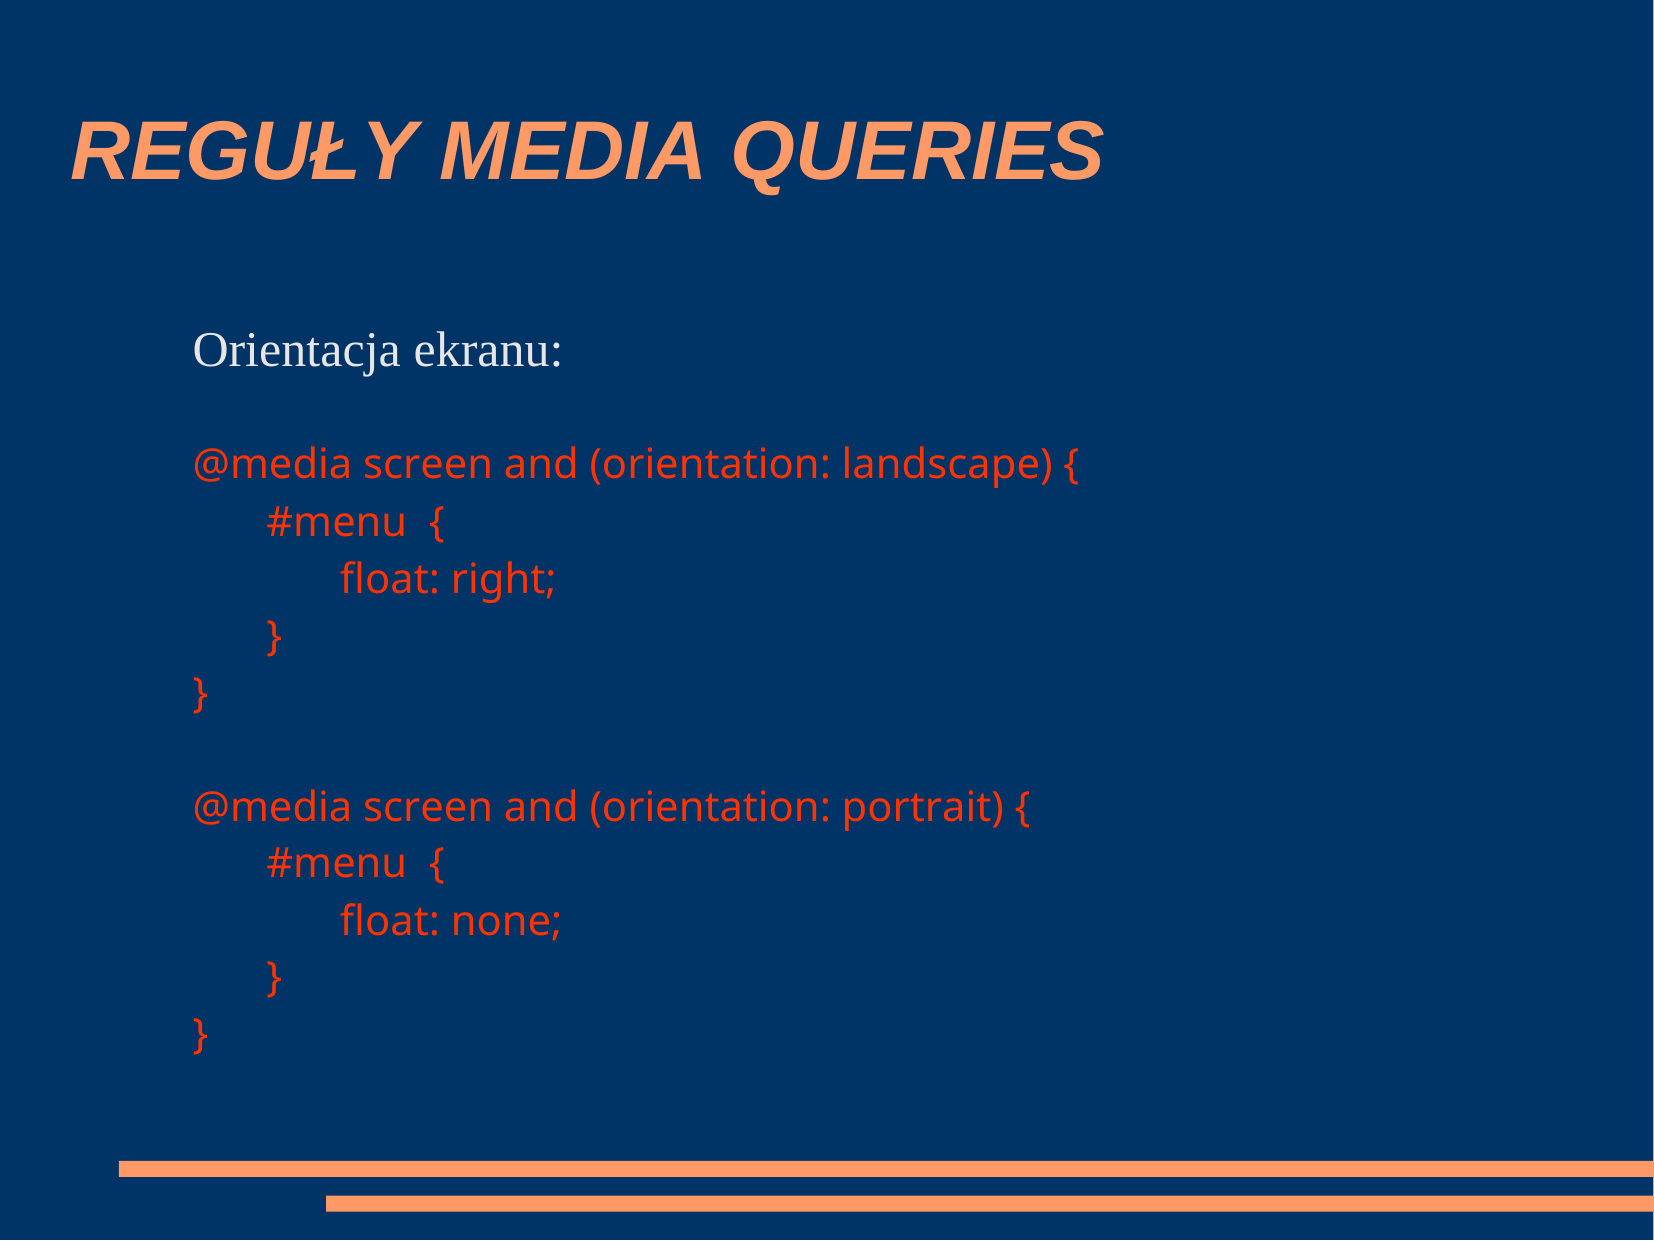

# REGUŁY MEDIA QUERIES
Orientacja ekranu:
@media screen and (orientation: landscape) {
	#menu {
		float: right;
	}
}
@media screen and (orientation: portrait) {
	#menu {
		float: none;
	}
}